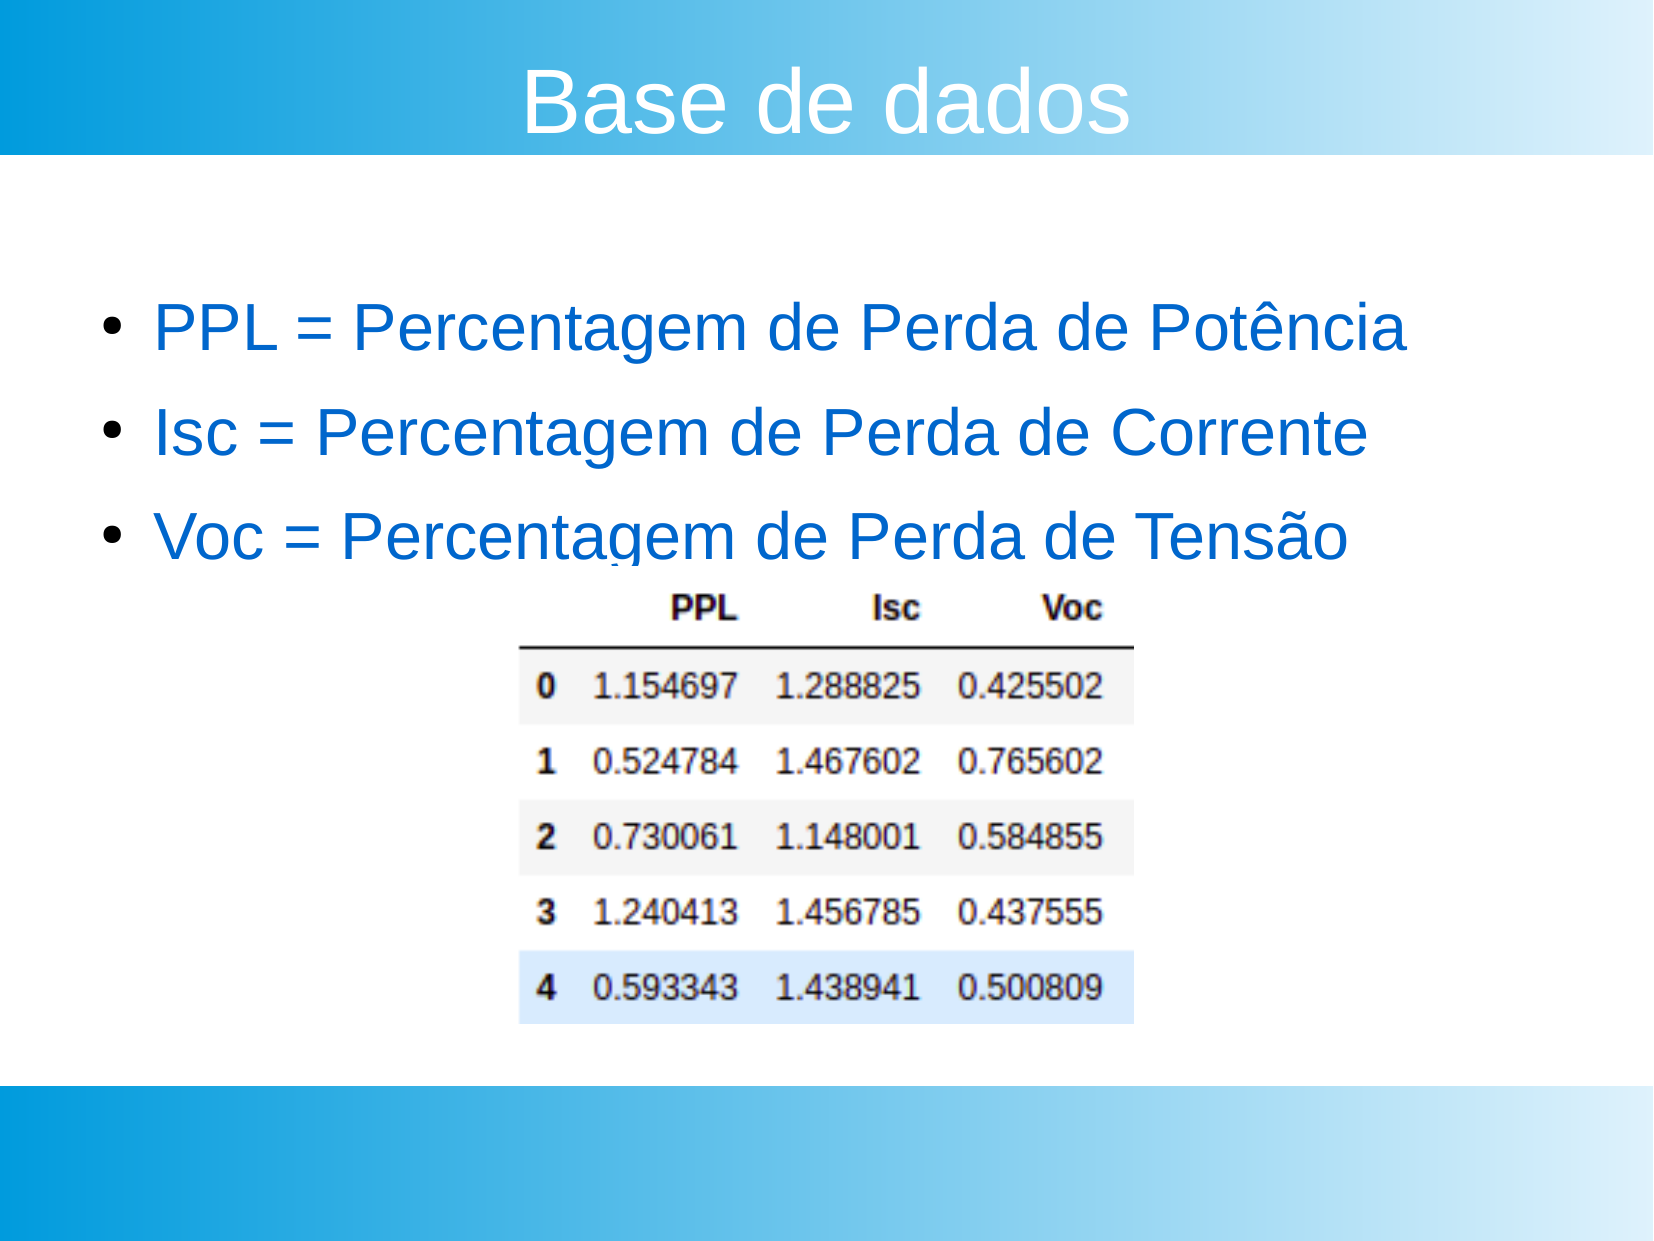

# Base de dados
PPL = Percentagem de Perda de Potência
Isc = Percentagem de Perda de Corrente
Voc = Percentagem de Perda de Tensão